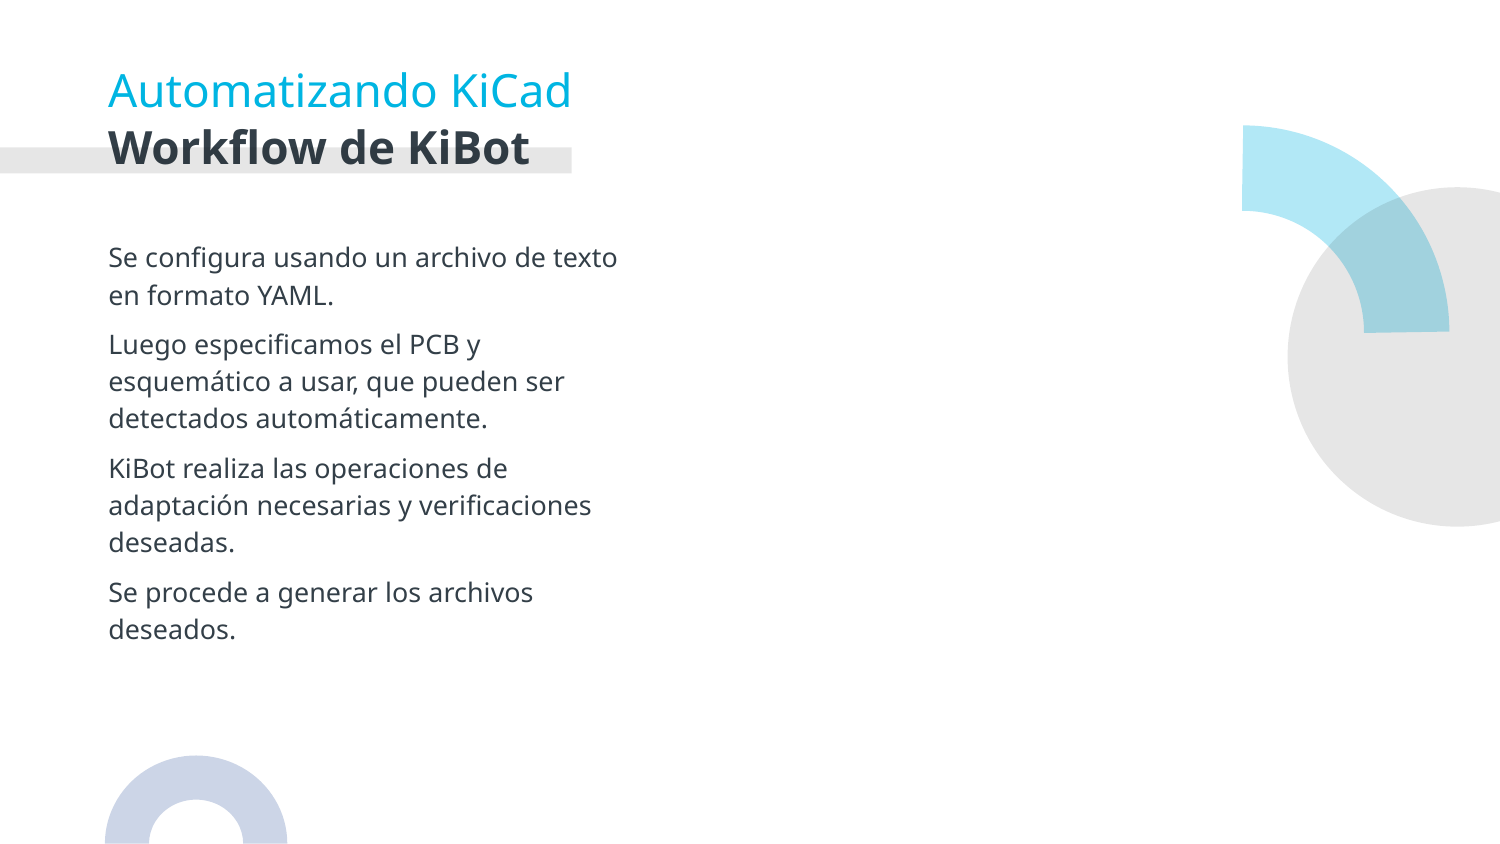

Automatizando KiCad
Workflow de KiBot
Se configura usando un archivo de texto en formato YAML.
Luego especificamos el PCB y esquemático a usar, que pueden ser detectados automáticamente.
KiBot realiza las operaciones de adaptación necesarias y verificaciones deseadas.
Se procede a generar los archivos deseados.